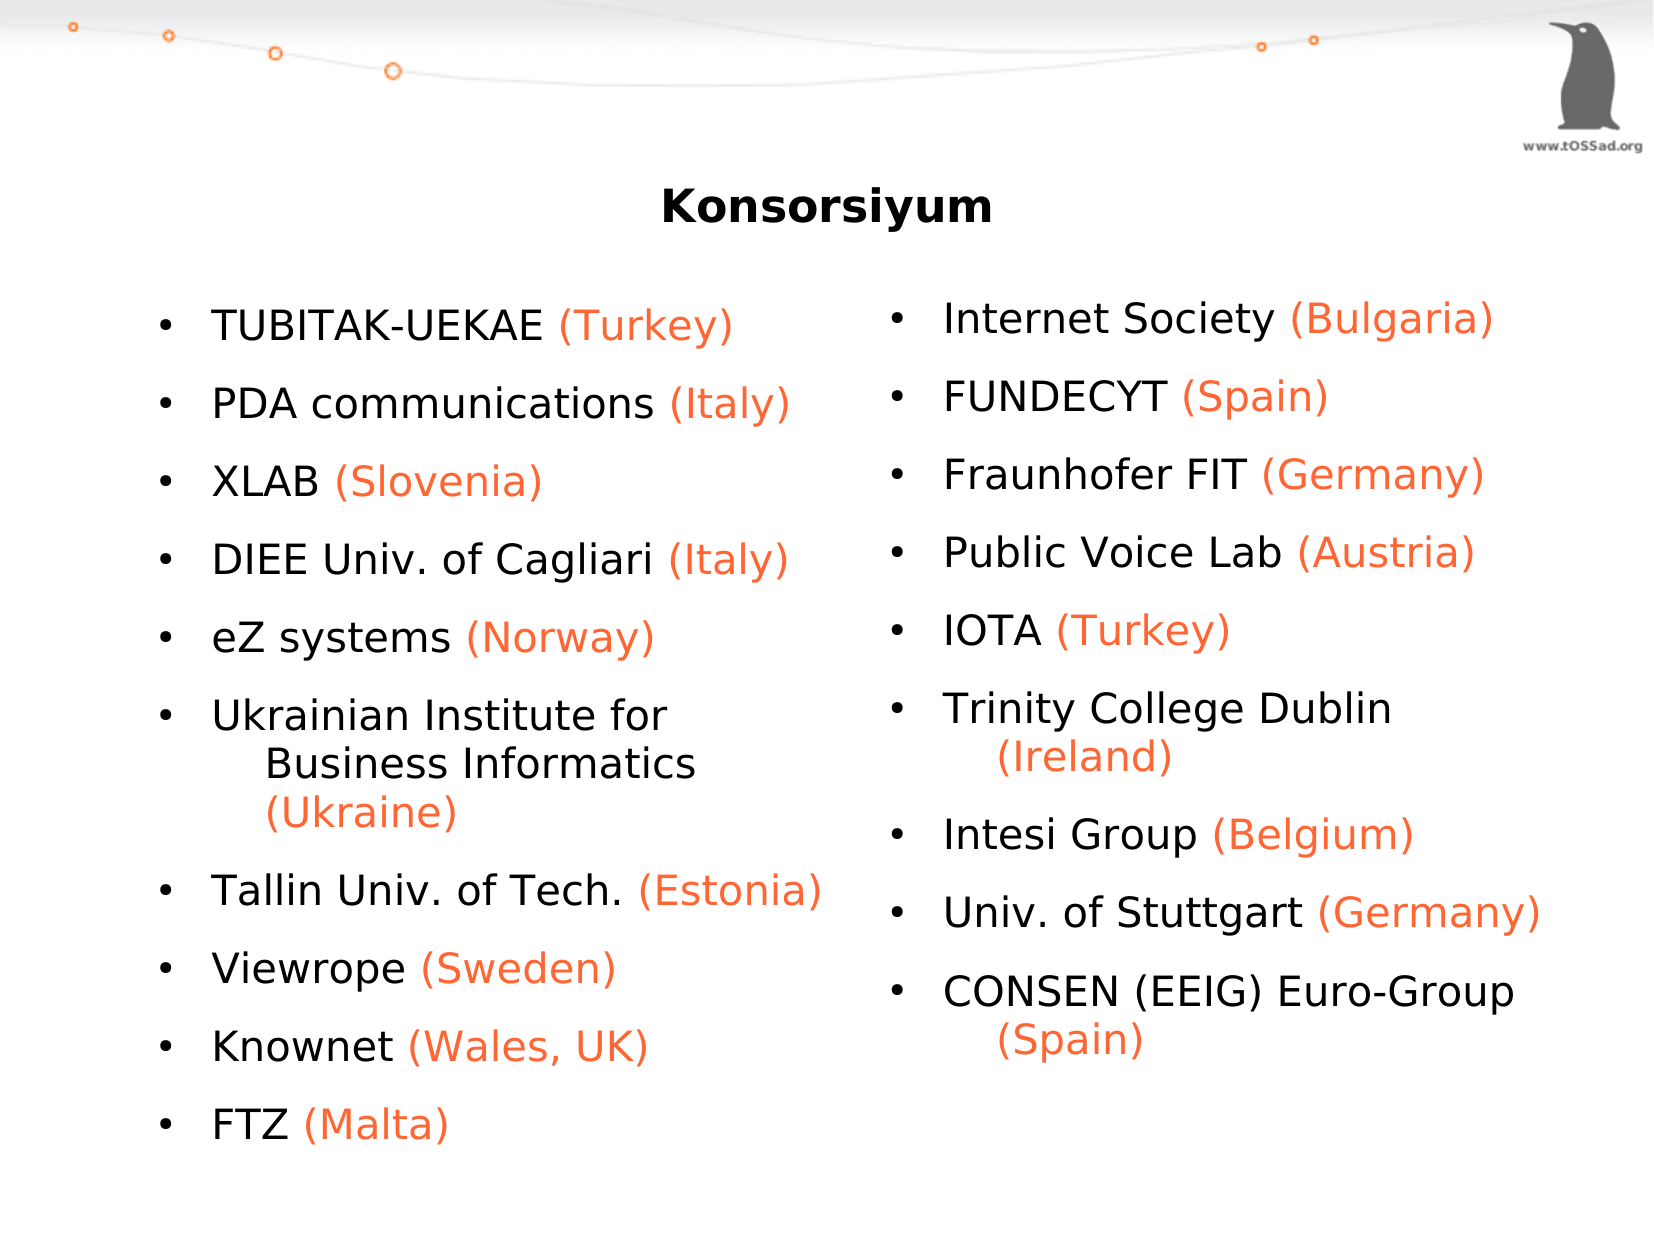

# Konsorsiyum
Internet Society (Bulgaria)
FUNDECYT (Spain)
Fraunhofer FIT (Germany)
Public Voice Lab (Austria)
IOTA (Turkey)
Trinity College Dublin (Ireland)
Intesi Group (Belgium)
Univ. of Stuttgart (Germany)
CONSEN (EEIG) Euro-Group (Spain)
TUBITAK-UEKAE (Turkey)
PDA communications (Italy)
XLAB (Slovenia)
DIEE Univ. of Cagliari (Italy)
eZ systems (Norway)
Ukrainian Institute for Business Informatics (Ukraine)
Tallin Univ. of Tech. (Estonia)
Viewrope (Sweden)
Knownet (Wales, UK)
FTZ (Malta)